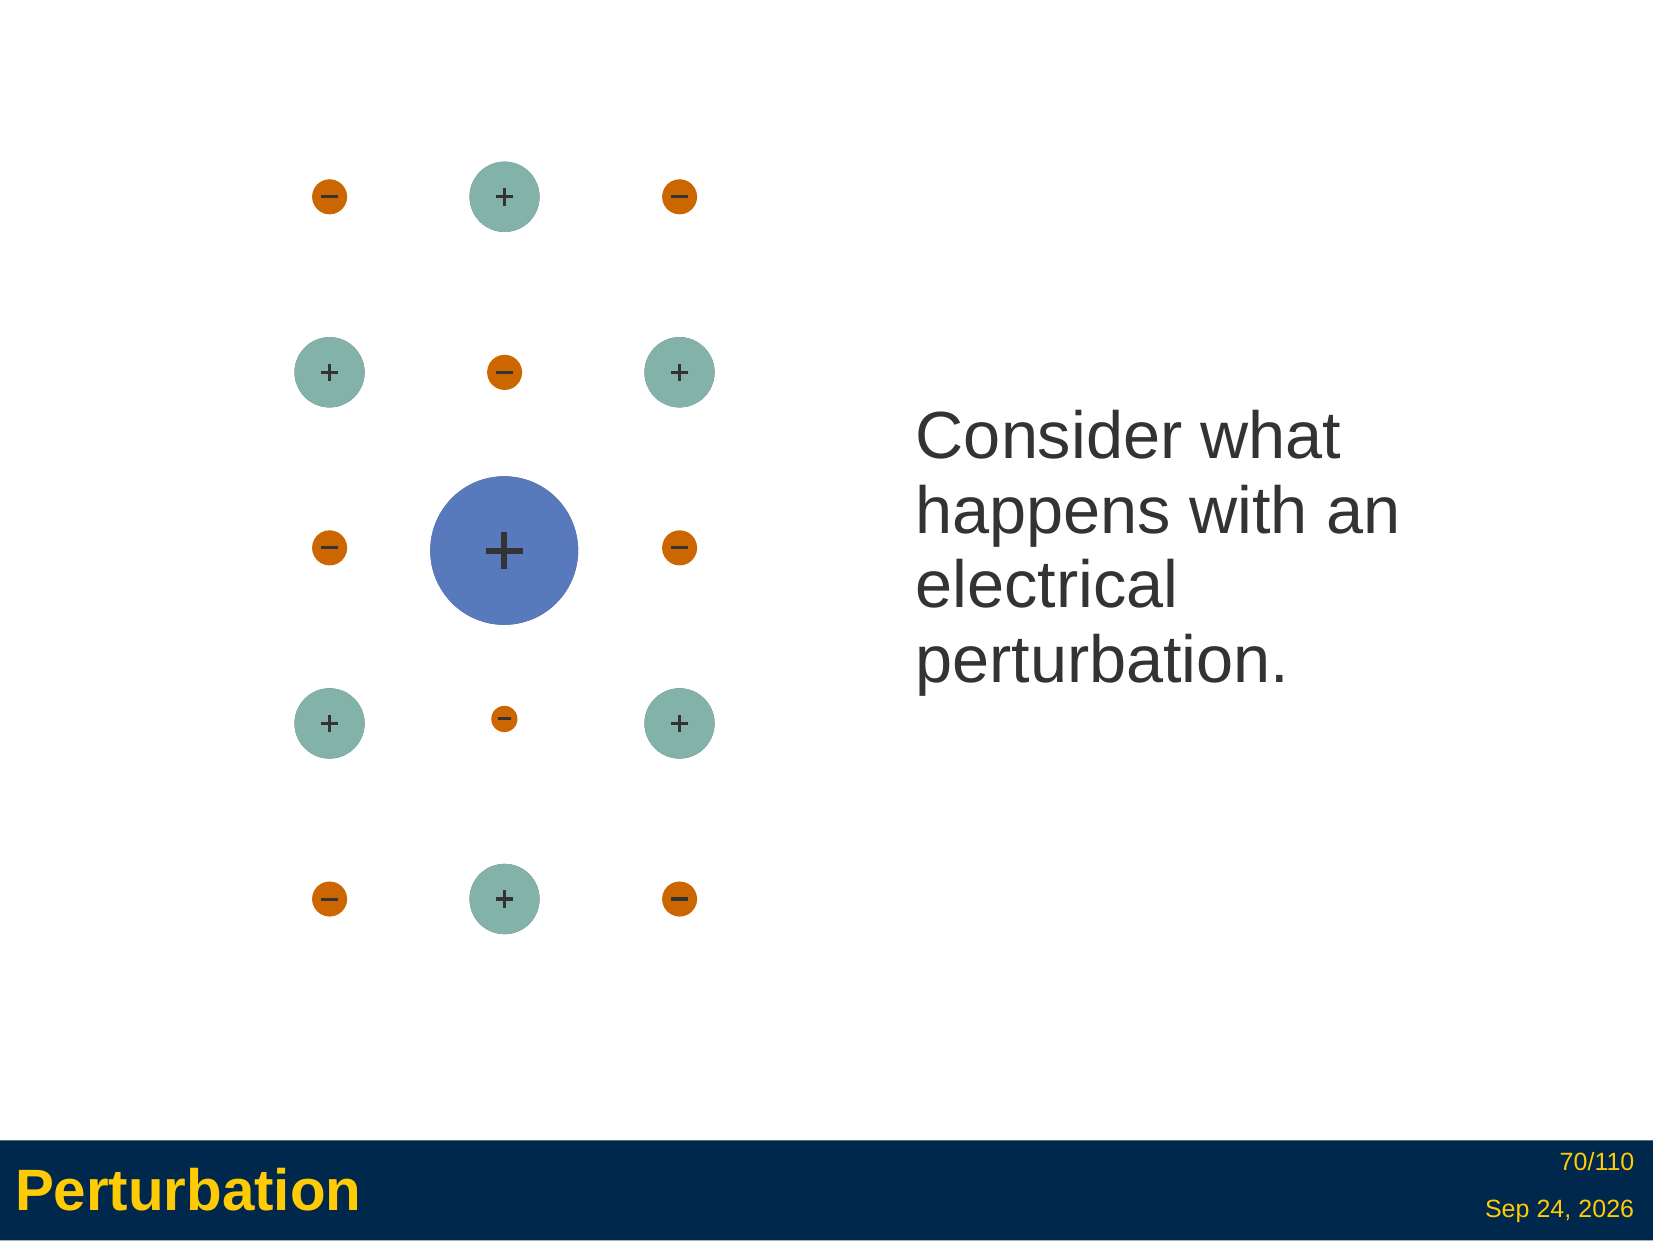

Consider what happens with an electrical perturbation.
# Perturbation
70